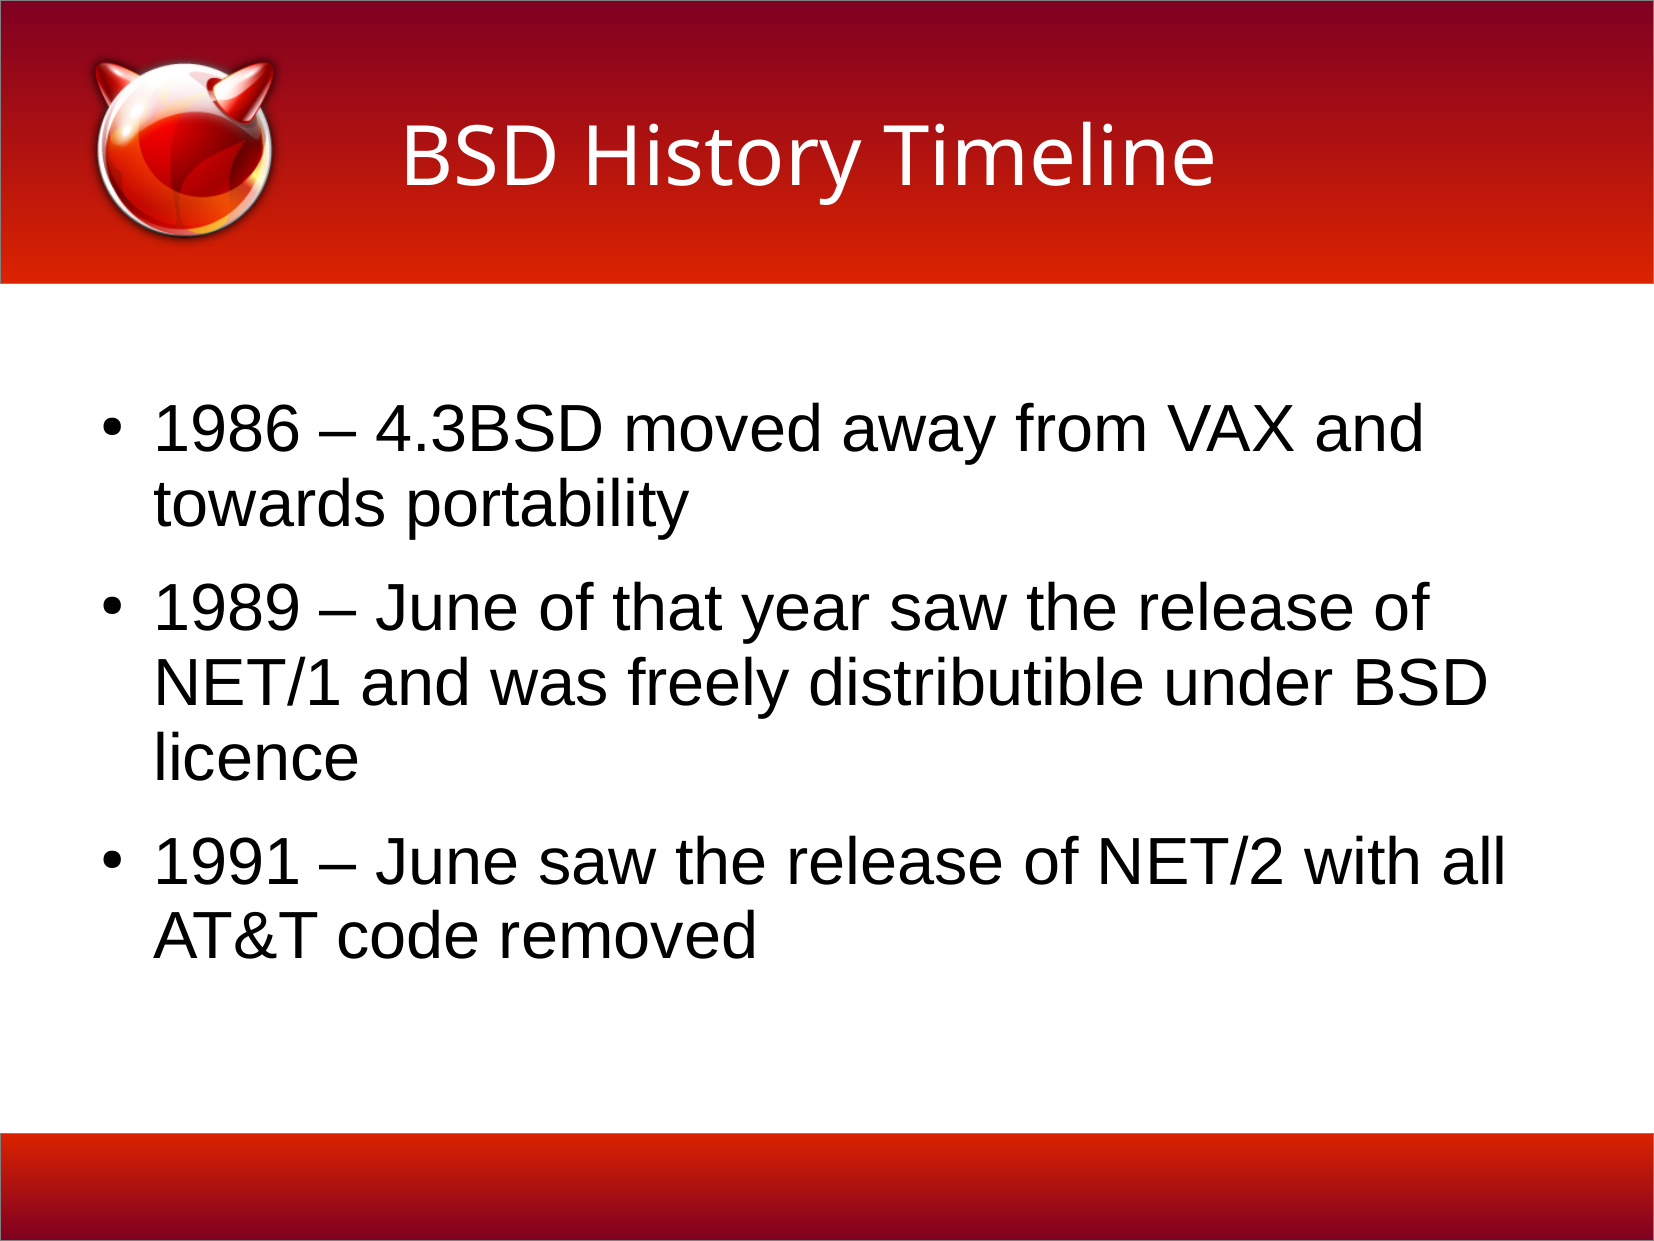

# BSD History Timeline
1986 – 4.3BSD moved away from VAX and towards portability
1989 – June of that year saw the release of NET/1 and was freely distributible under BSD licence
1991 – June saw the release of NET/2 with all AT&T code removed